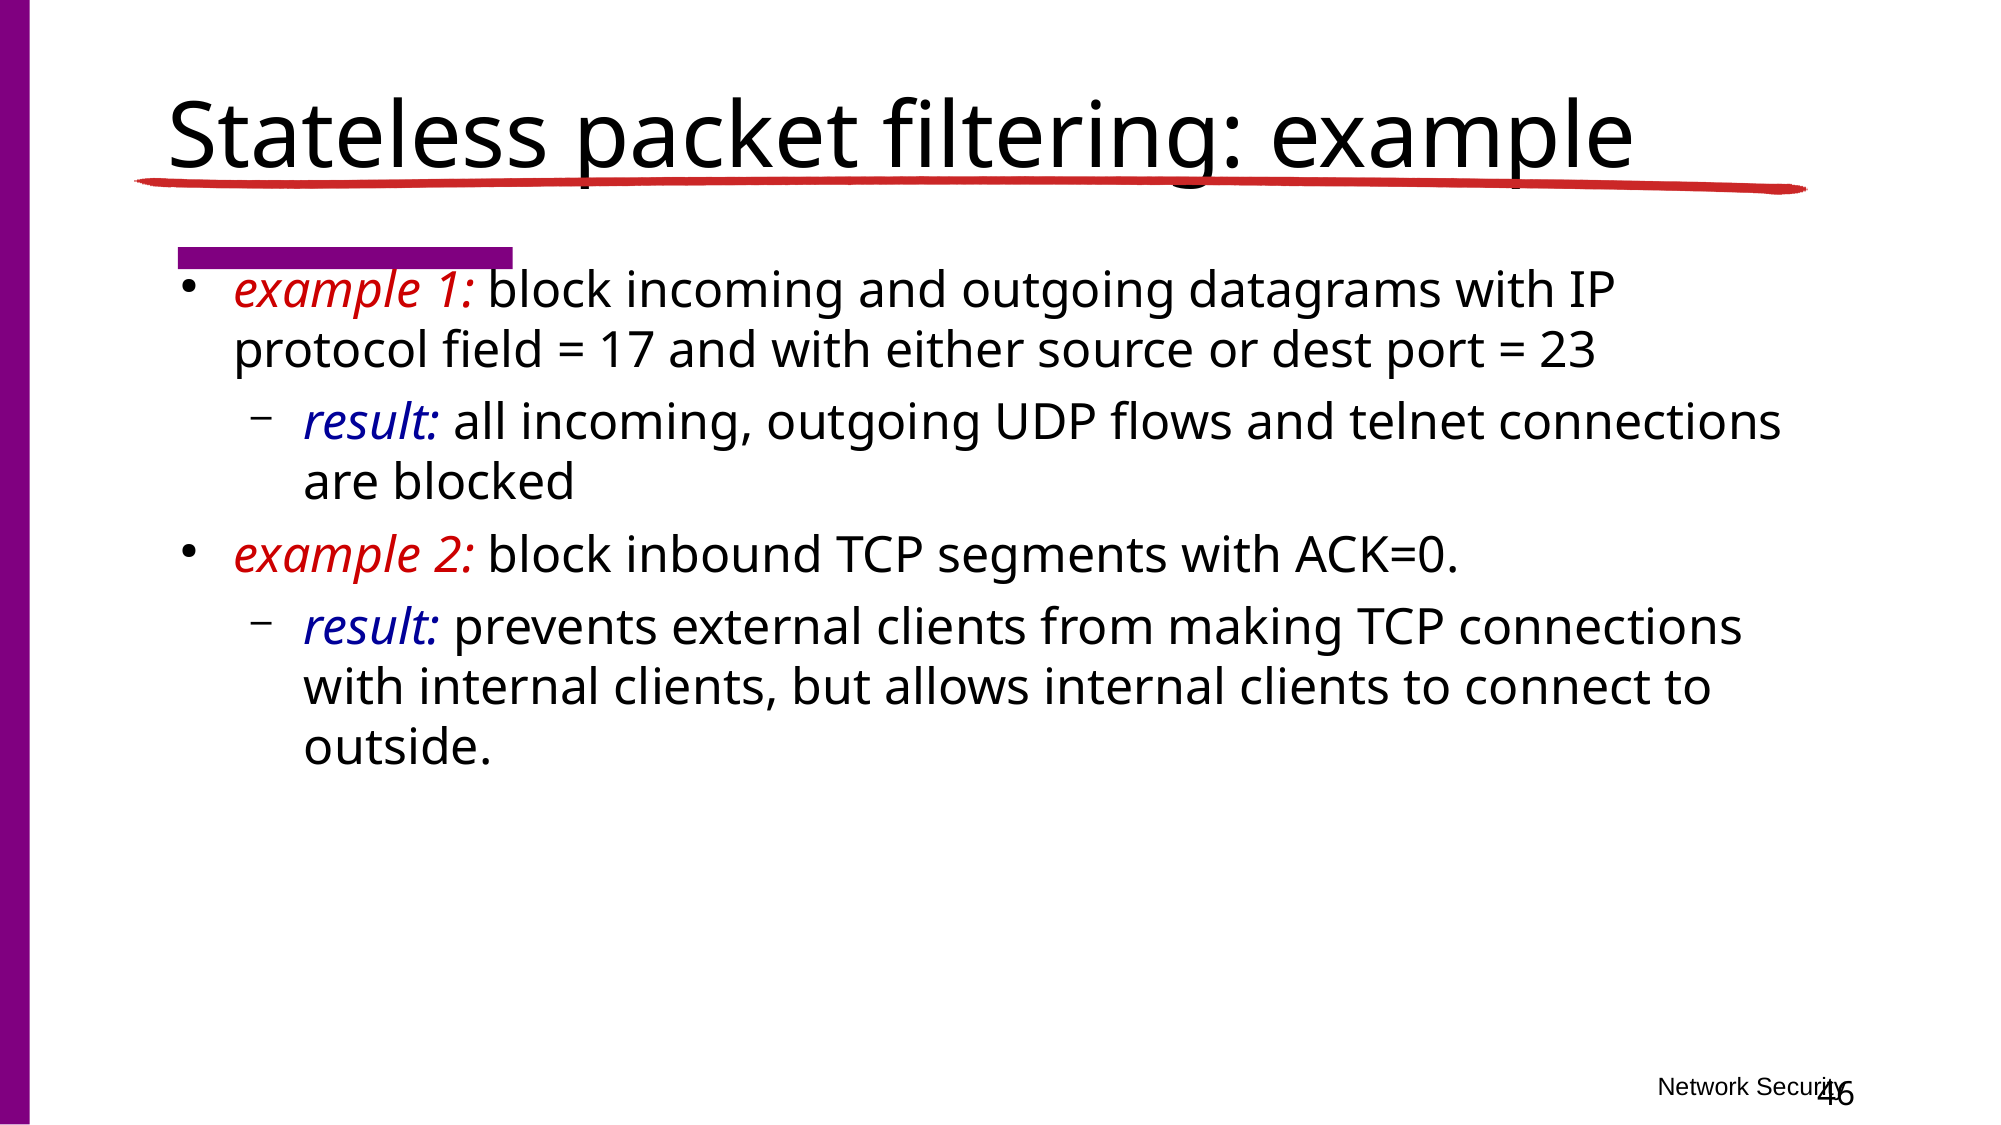

# Stateless packet filtering: example
example 1: block incoming and outgoing datagrams with IP protocol field = 17 and with either source or dest port = 23
result: all incoming, outgoing UDP flows and telnet connections are blocked
example 2: block inbound TCP segments with ACK=0.
result: prevents external clients from making TCP connections with internal clients, but allows internal clients to connect to outside.
Network Security